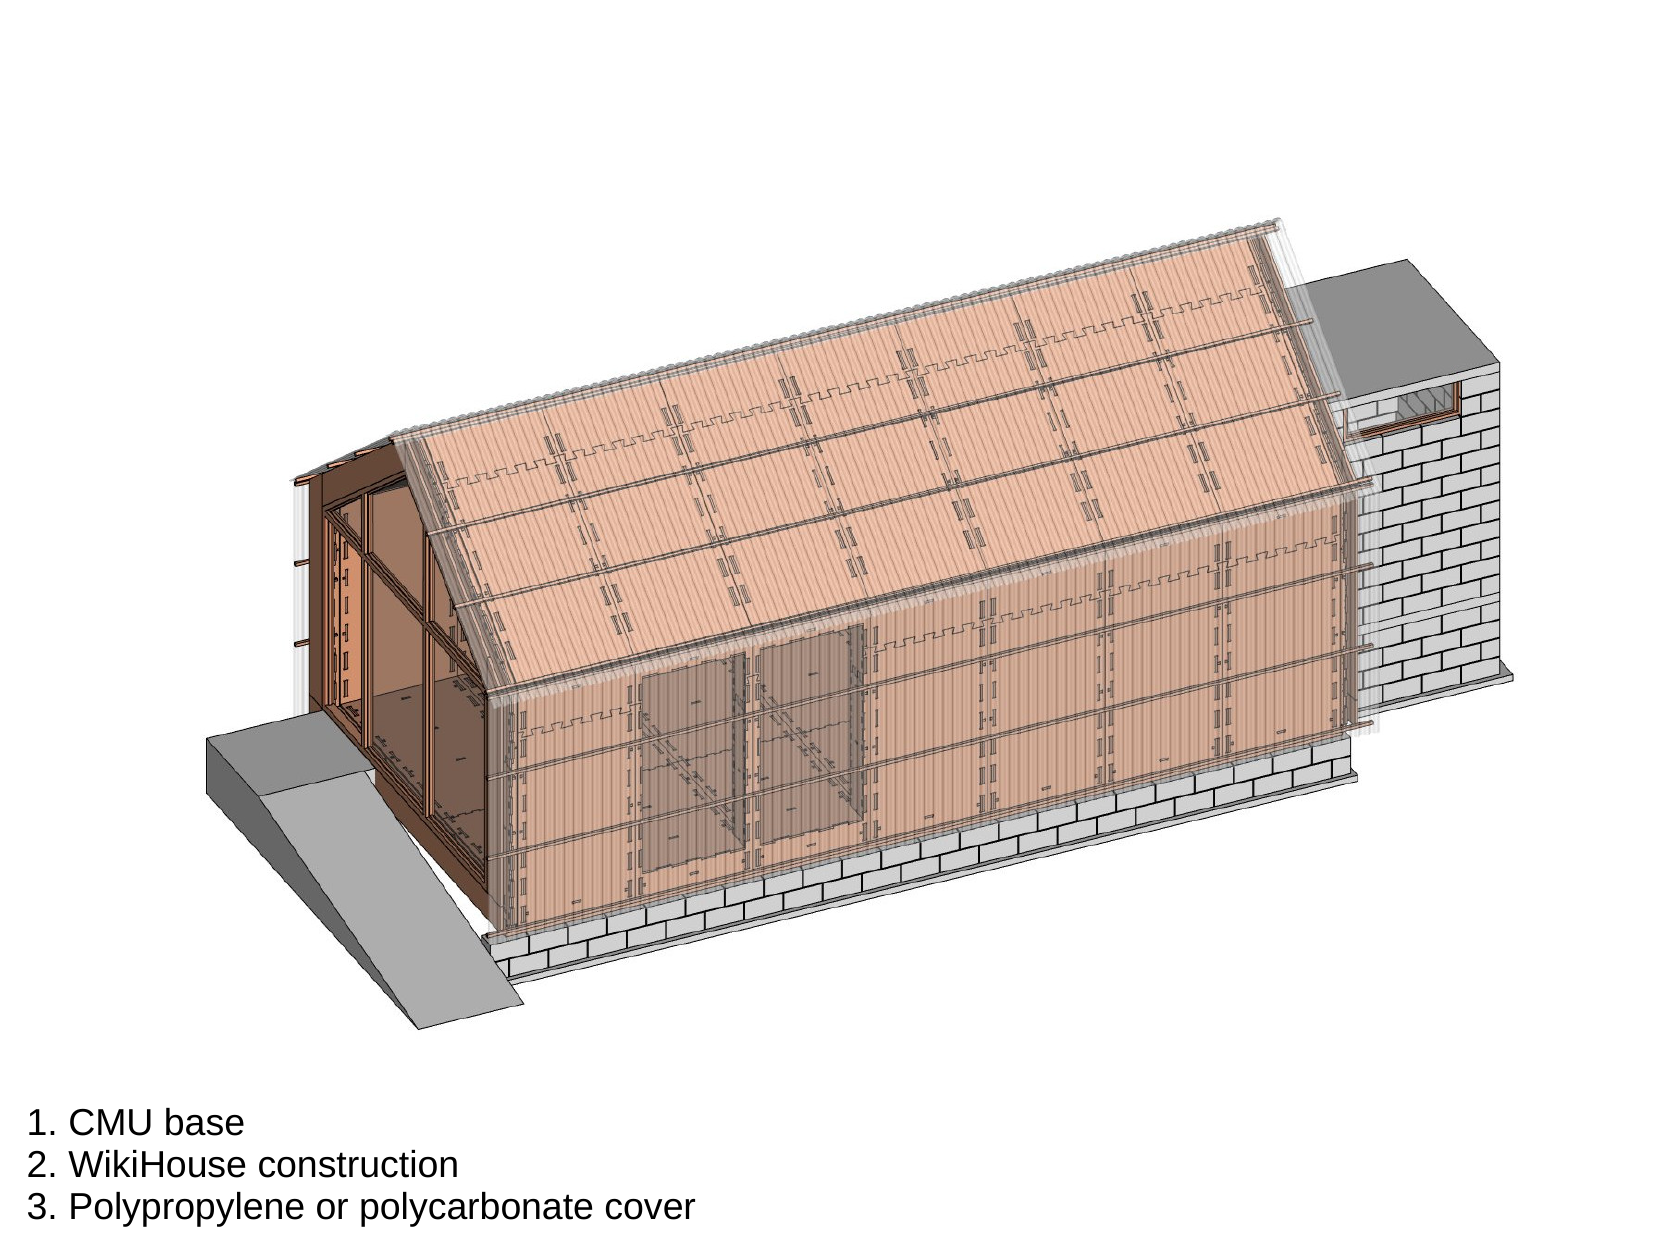

1. CMU base
2. WikiHouse construction
3. Polypropylene or polycarbonate cover